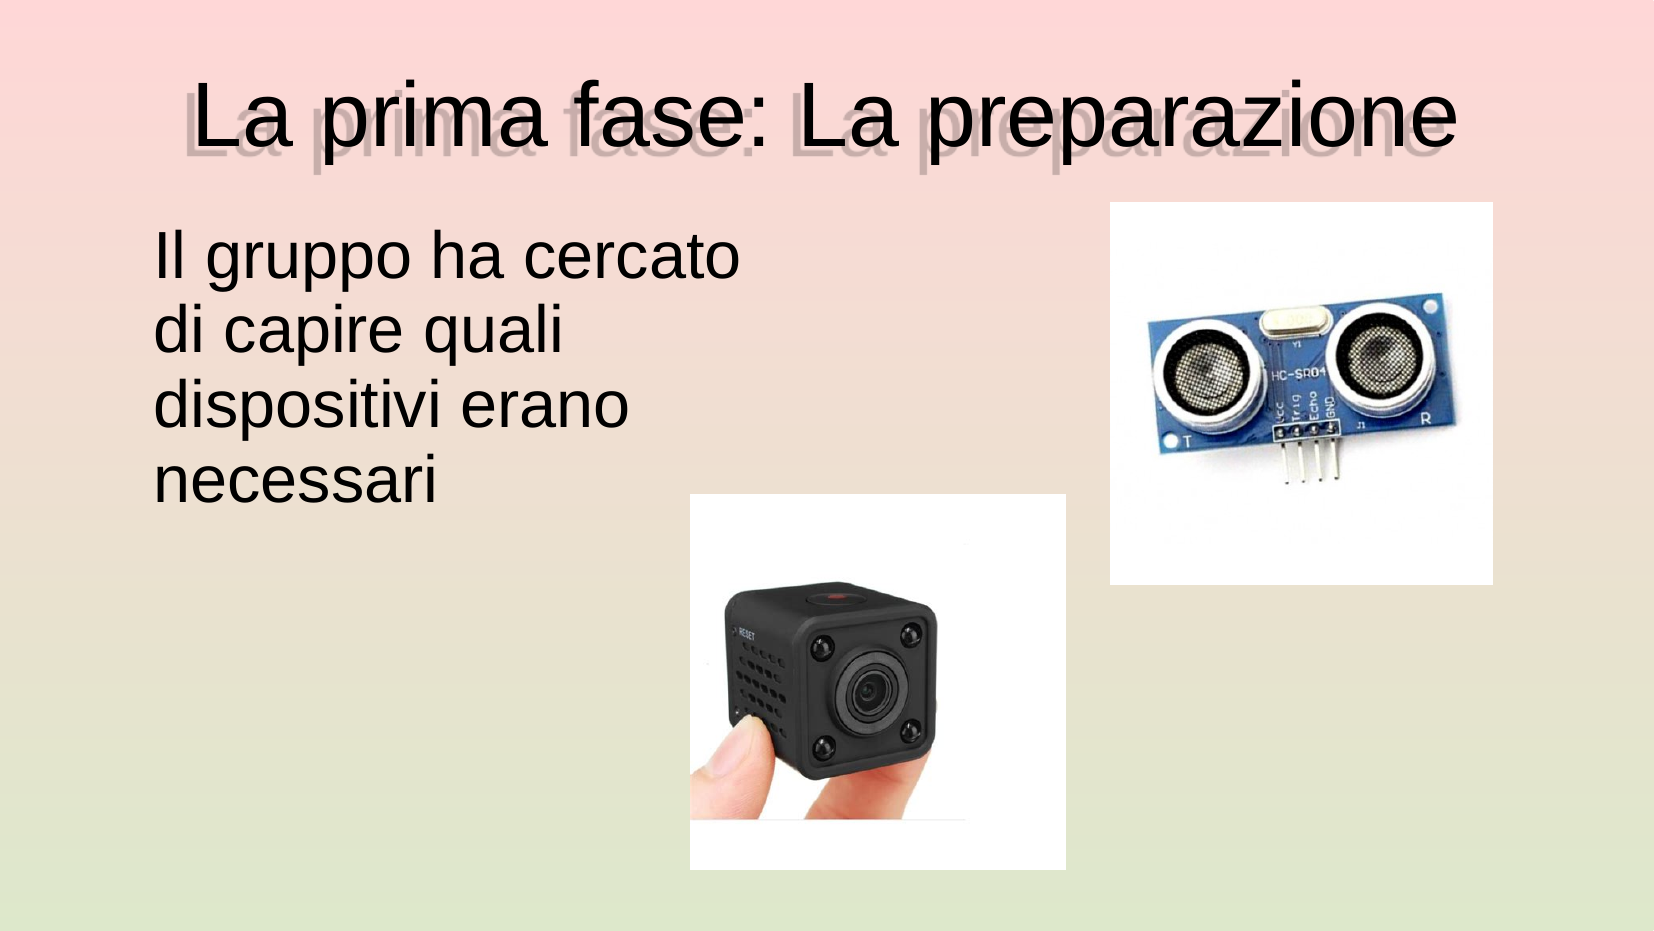

# La prima fase: La preparazione
Il gruppo ha cercato di capire quali dispositivi erano necessari